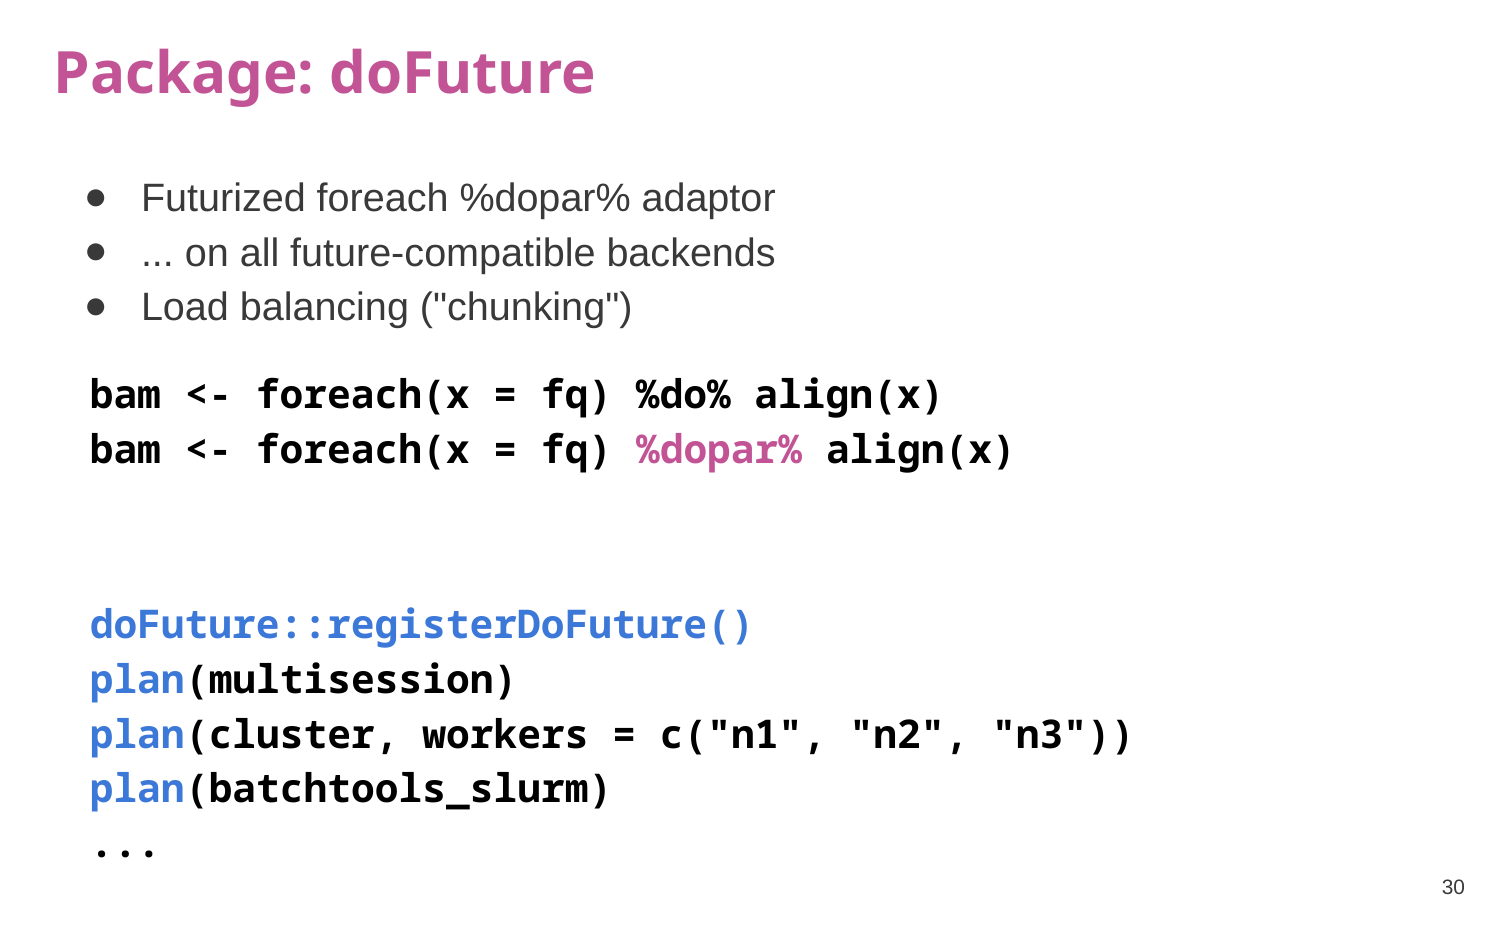

# Package: doFuture
Futurized foreach %dopar% adaptor
... on all future-compatible backends
Load balancing ("chunking")
 bam <- foreach(x = fq) %do% align(x)
 bam <- foreach(x = fq) %dopar% align(x)
 doFuture::registerDoFuture()
 plan(multisession)
 plan(cluster, workers = c("n1", "n2", "n3"))
 plan(batchtools_slurm)
 ...